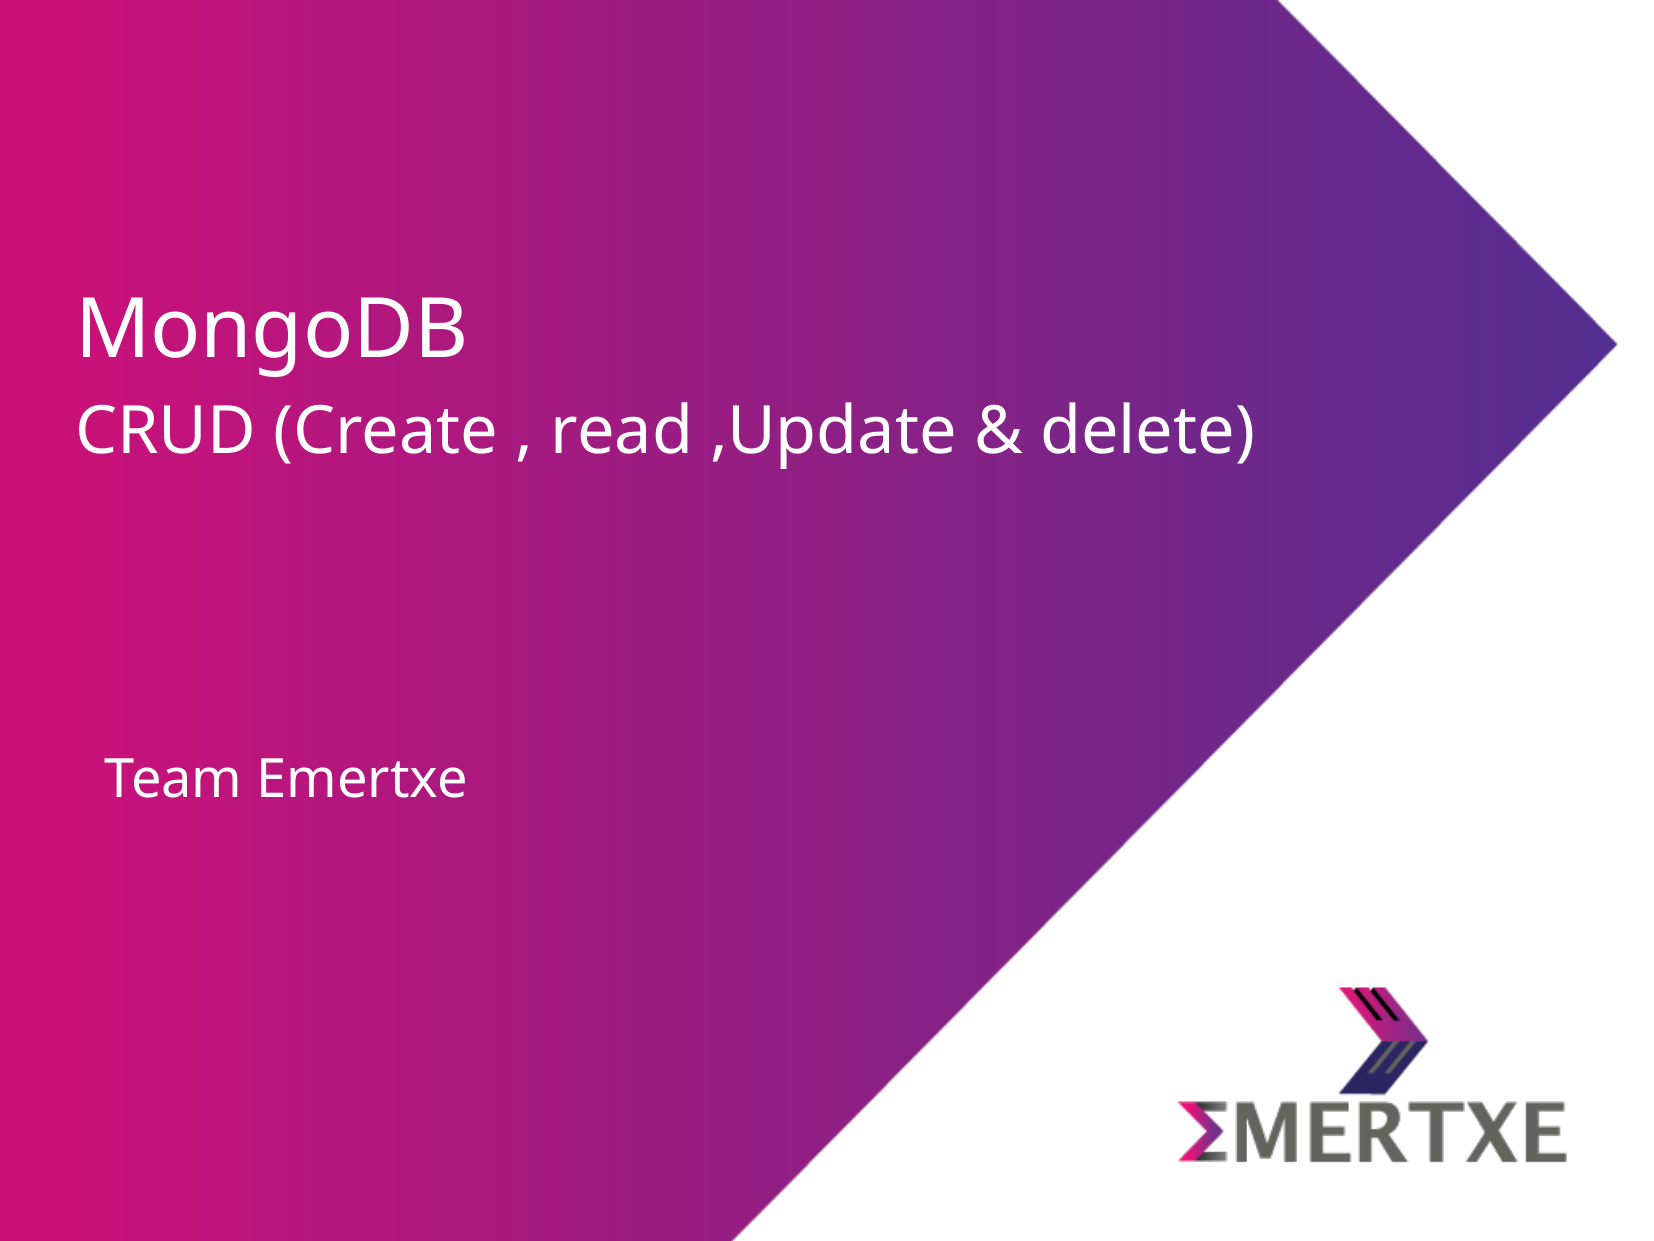

# MongoDB CRUD (Create , read ,Update & delete)